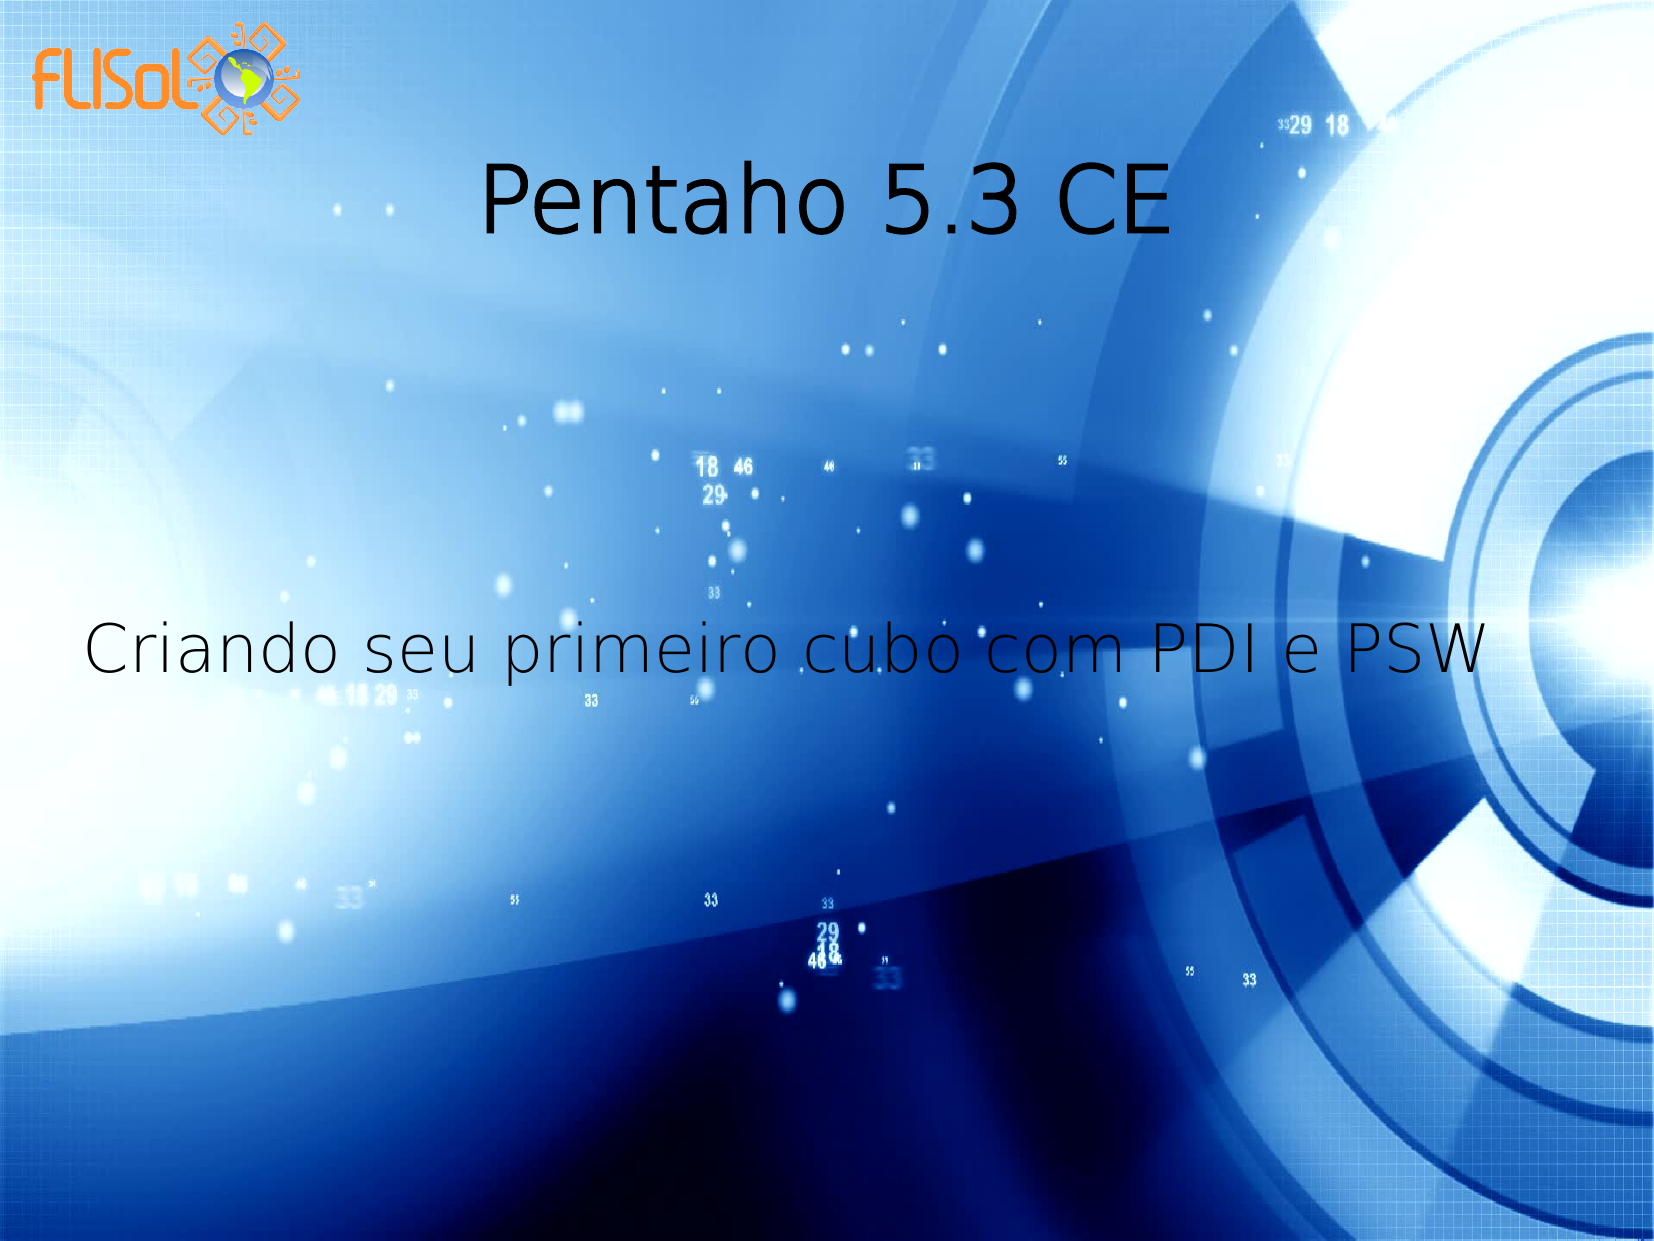

# Pentaho 5.3 CE
Criando seu primeiro cubo com PDI e PSW